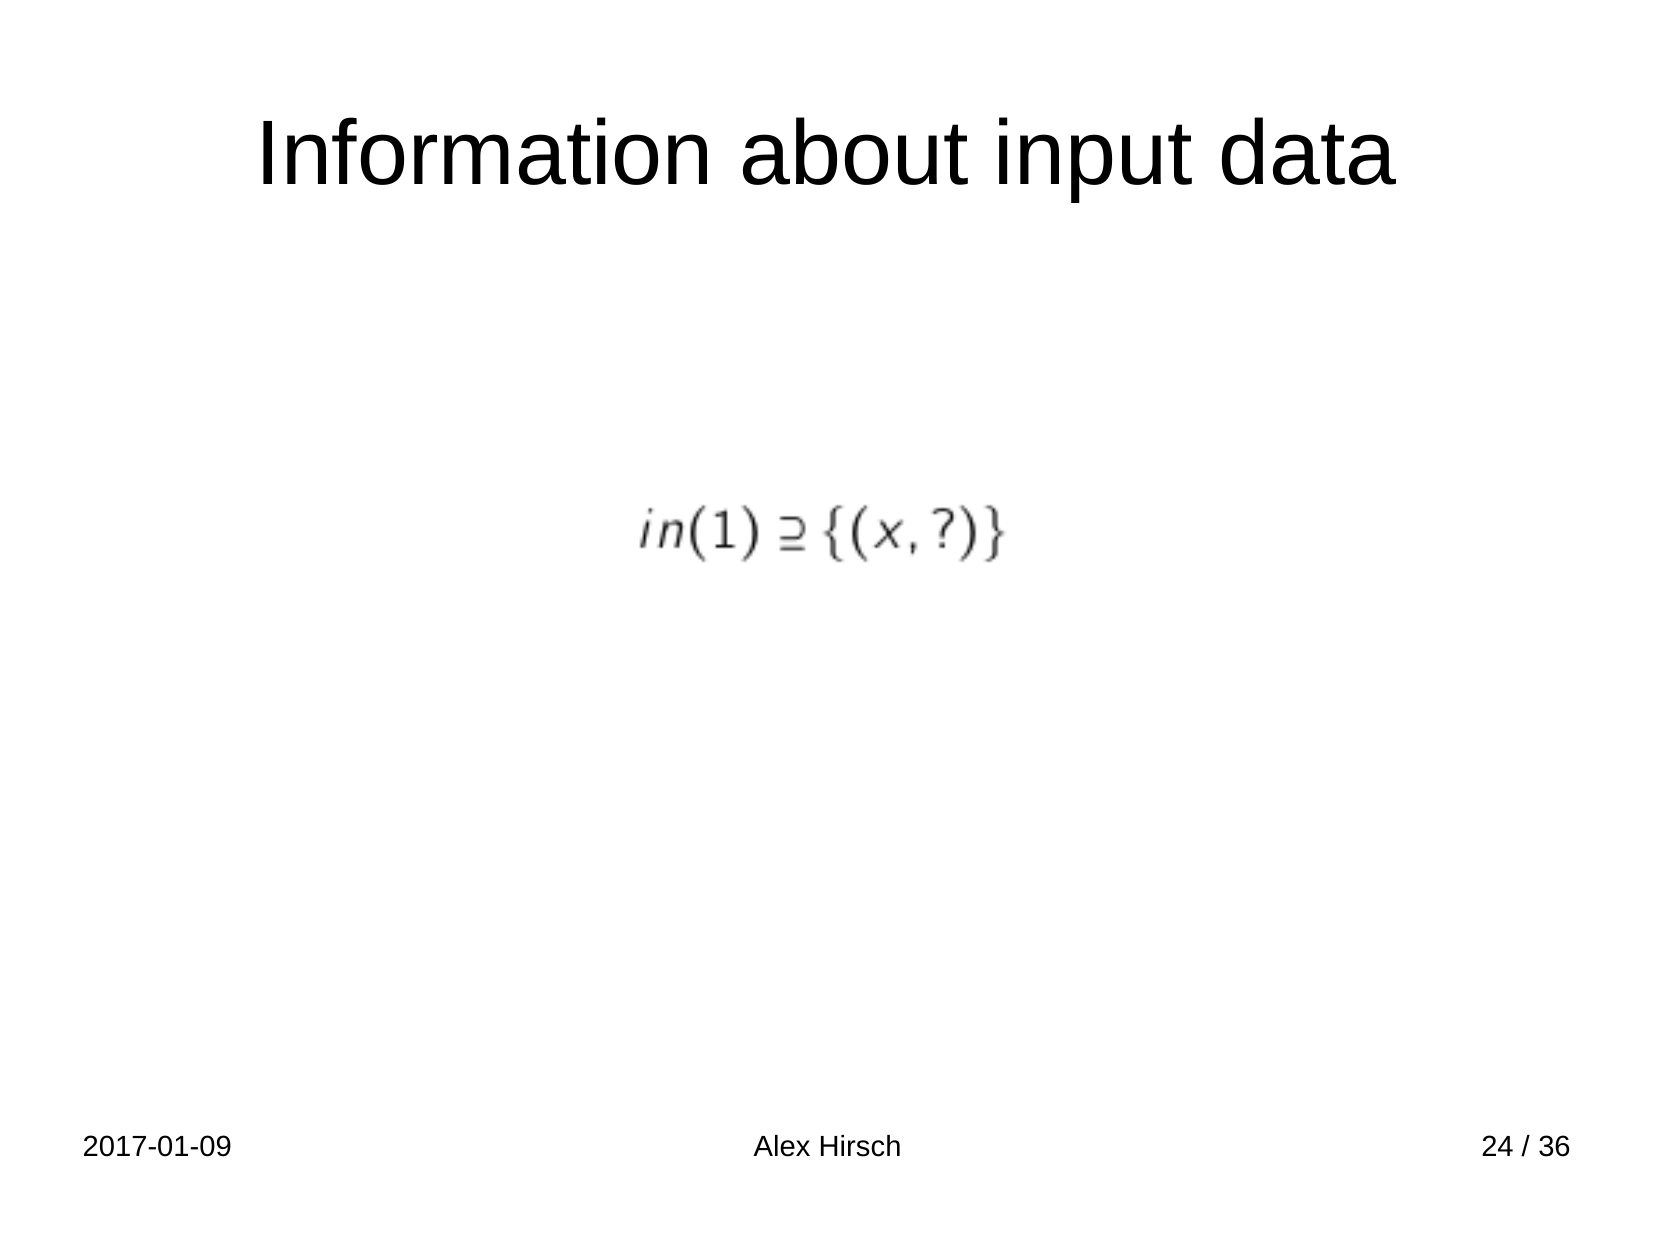

# Information about input data
2017-01-09
Alex Hirsch
24